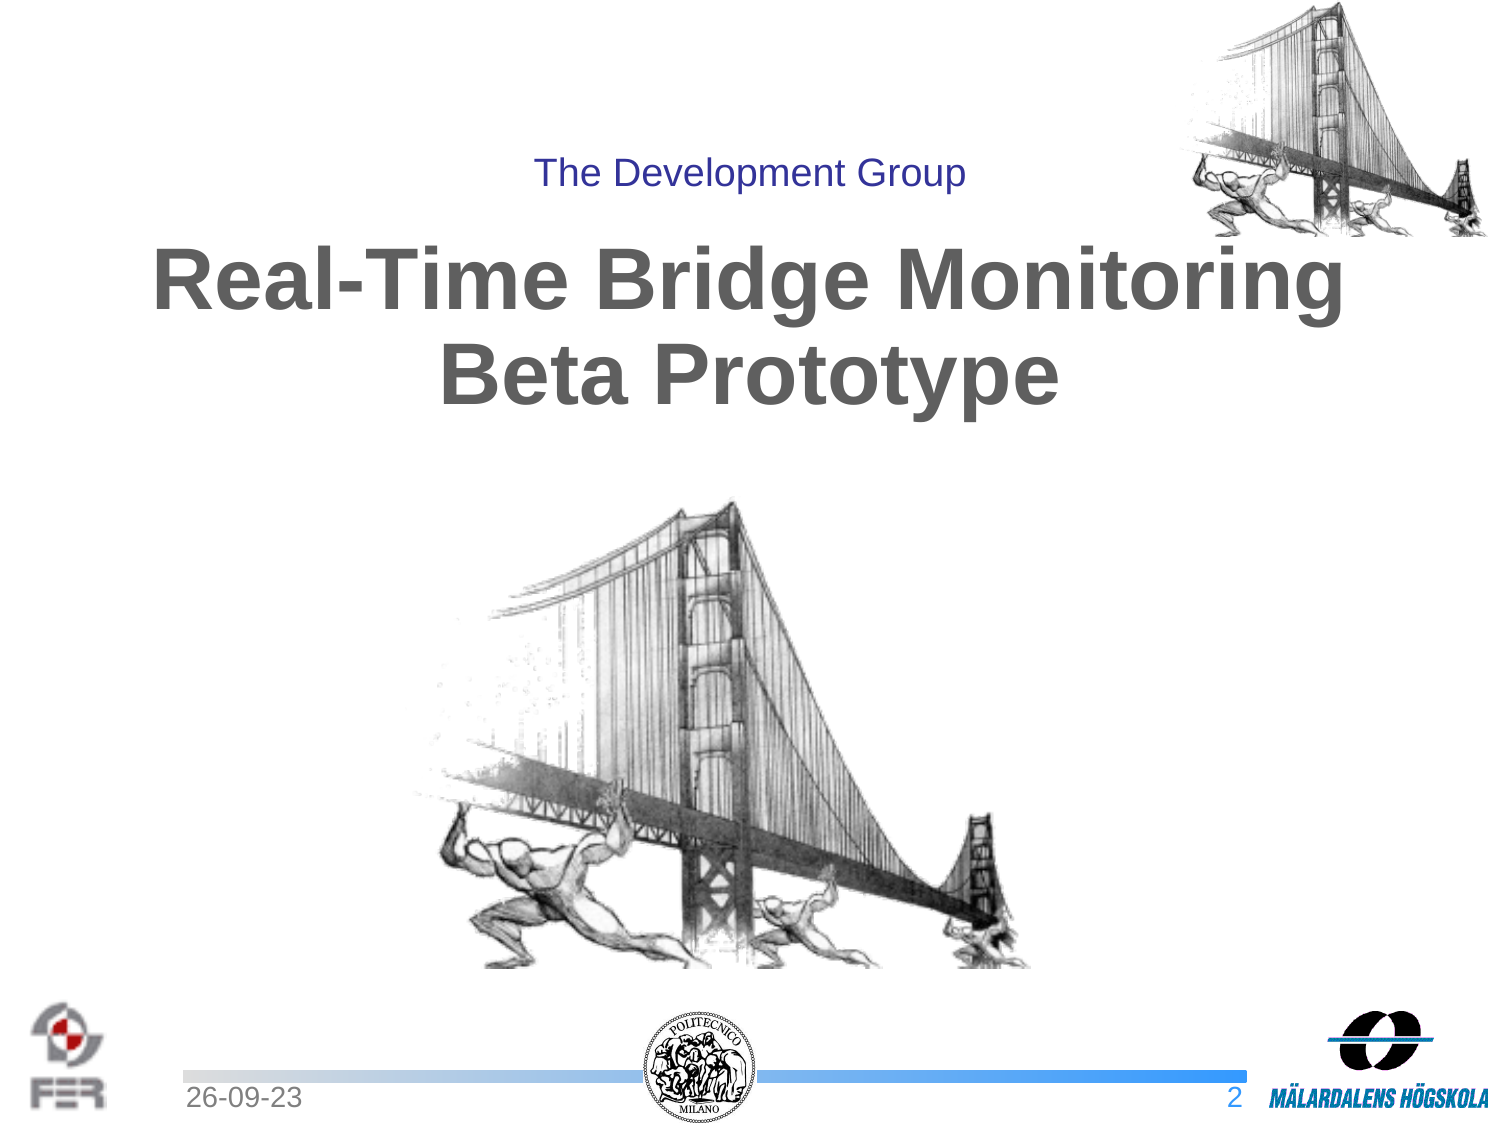

Real-Time Bridge Monitoring
Beta Prototype
The Development Group
26-08-21